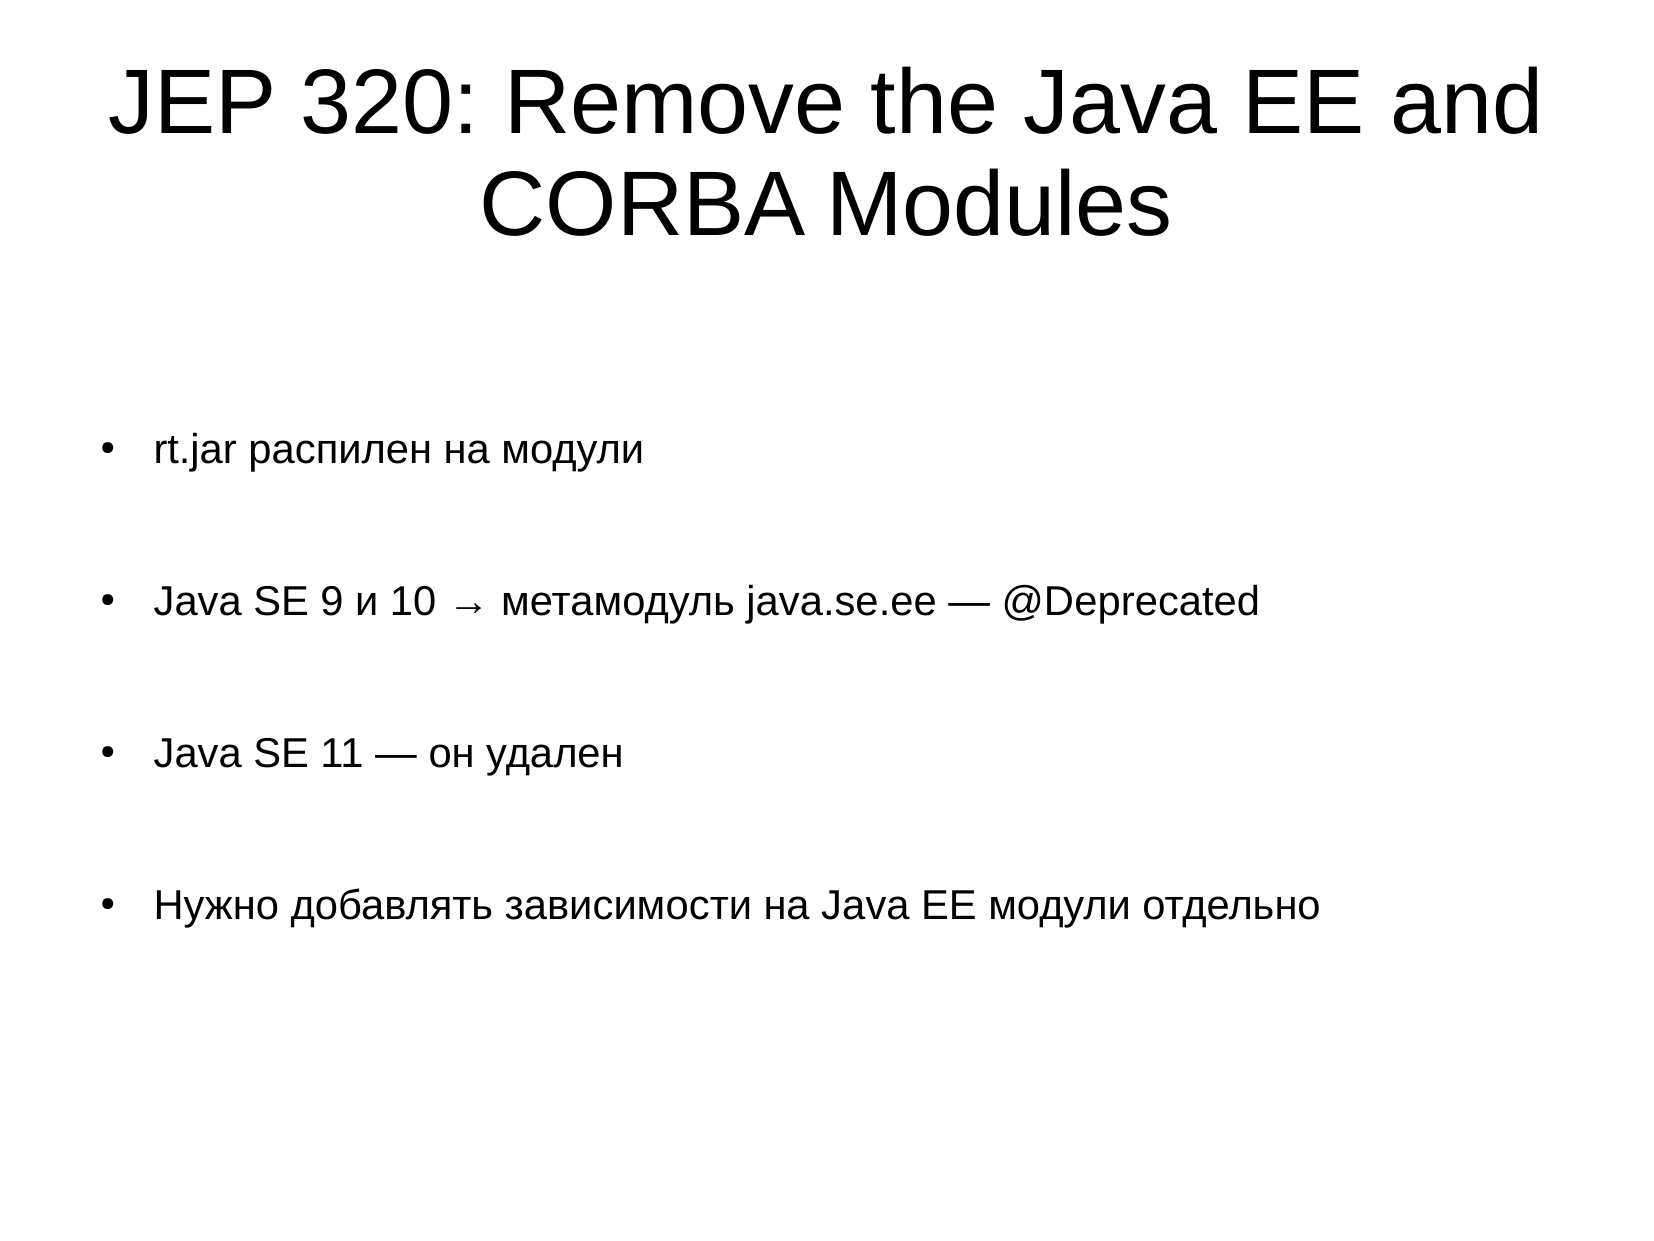

# JEP 320: Remove the Java EE and CORBA Modules
rt.jar распилен на модули
Java SE 9 и 10 → метамодуль java.se.ee — @Deprecated
Java SE 11 — он удален
Нужно добавлять зависимости на Java EE модули отдельно